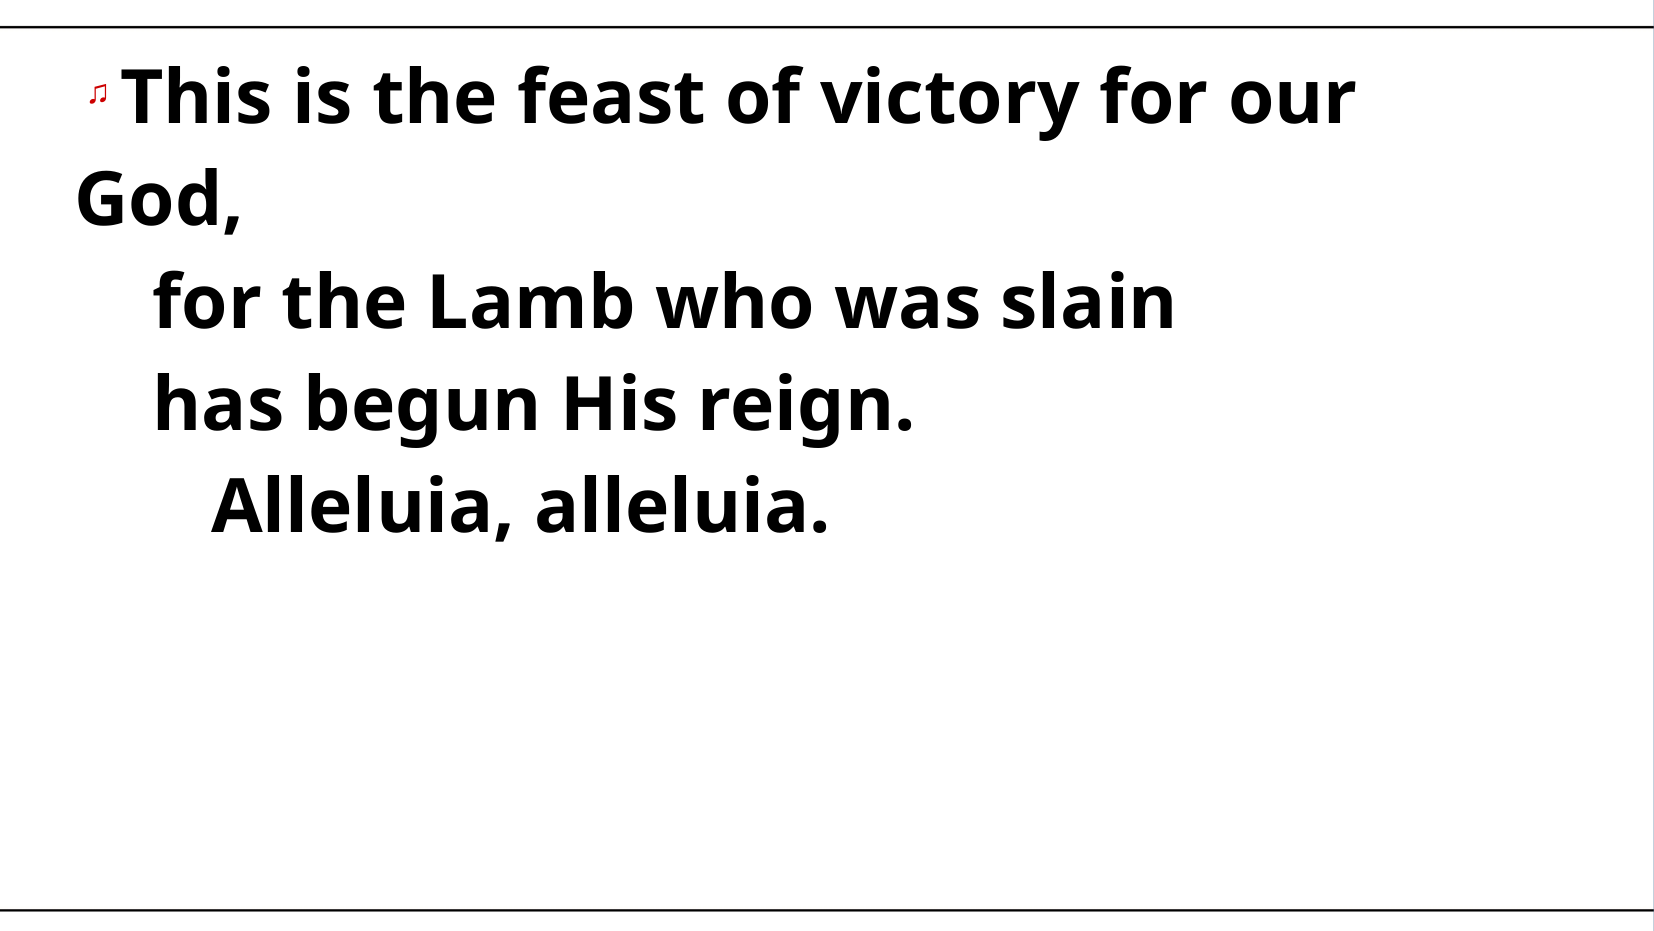

♫ This is the feast of victory for our God,
 for the Lamb who was slain
 has begun His reign.
 Alleluia, alleluia.